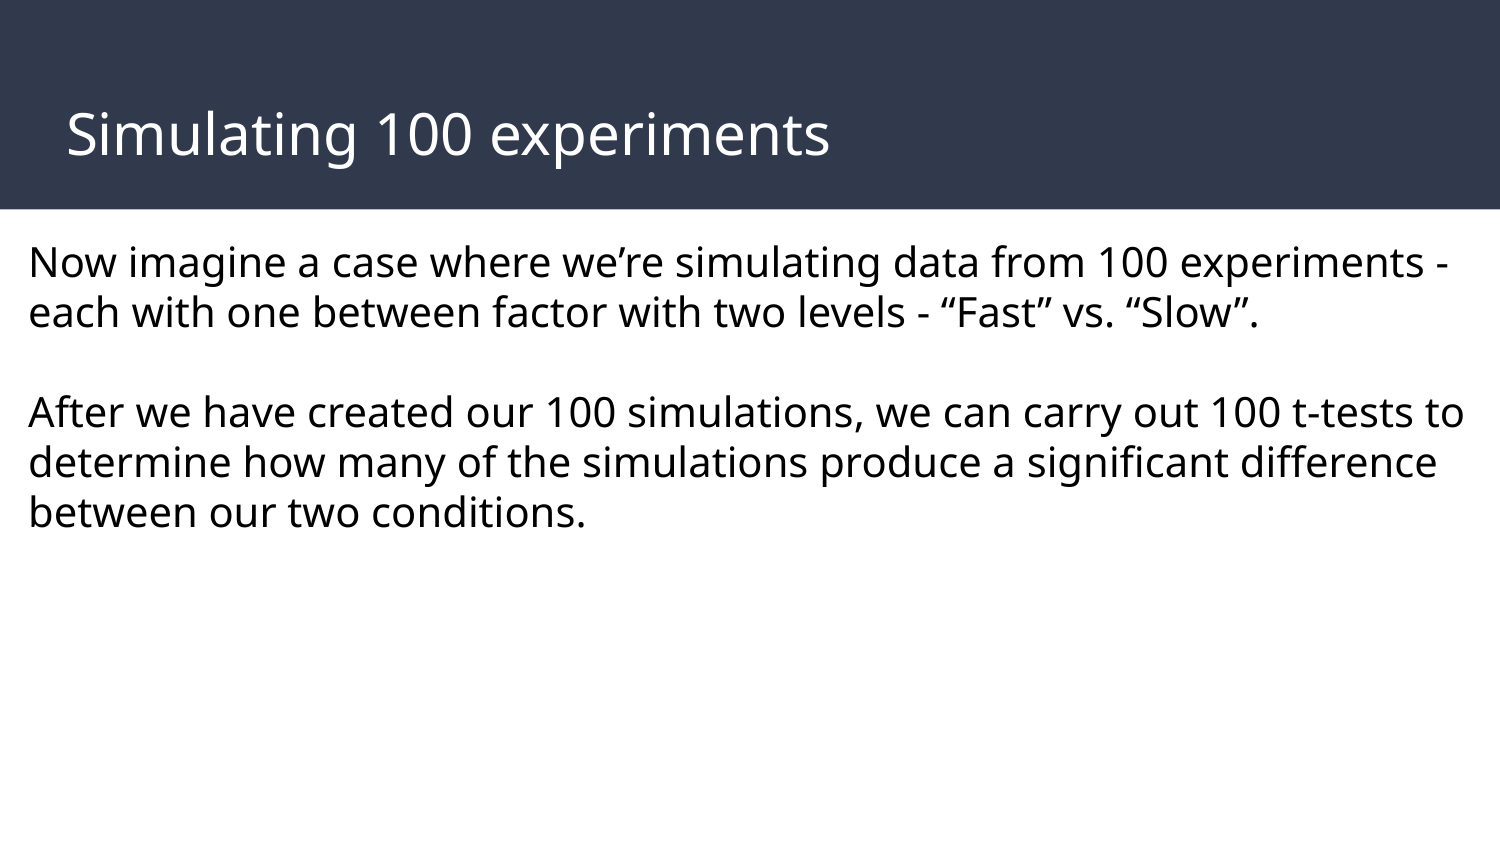

# Simulating 100 experiments
Now imagine a case where we’re simulating data from 100 experiments - each with one between factor with two levels - “Fast” vs. “Slow”.
After we have created our 100 simulations, we can carry out 100 t-tests to determine how many of the simulations produce a significant difference between our two conditions.